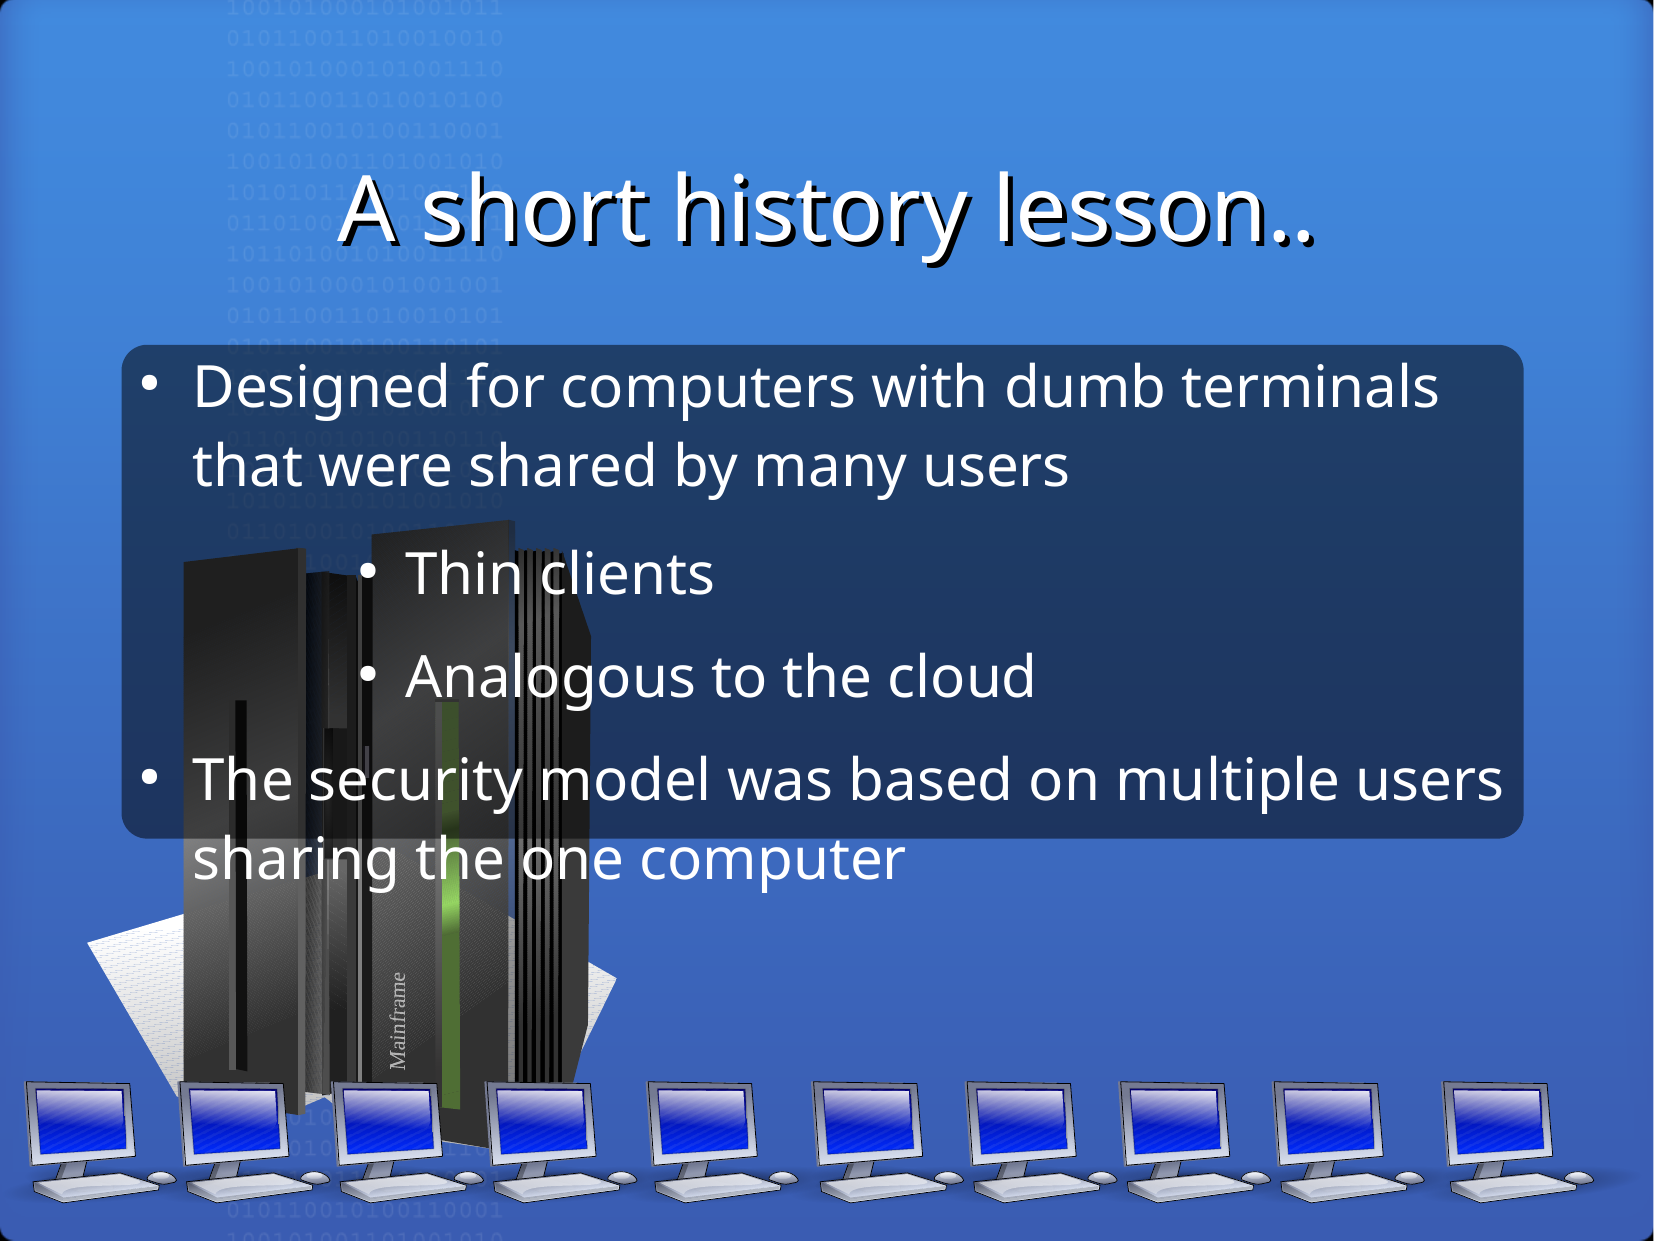

# A short history lesson..
Designed for computers with dumb terminals that were shared by many users
Thin clients
Analogous to the cloud
The security model was based on multiple users sharing the one computer